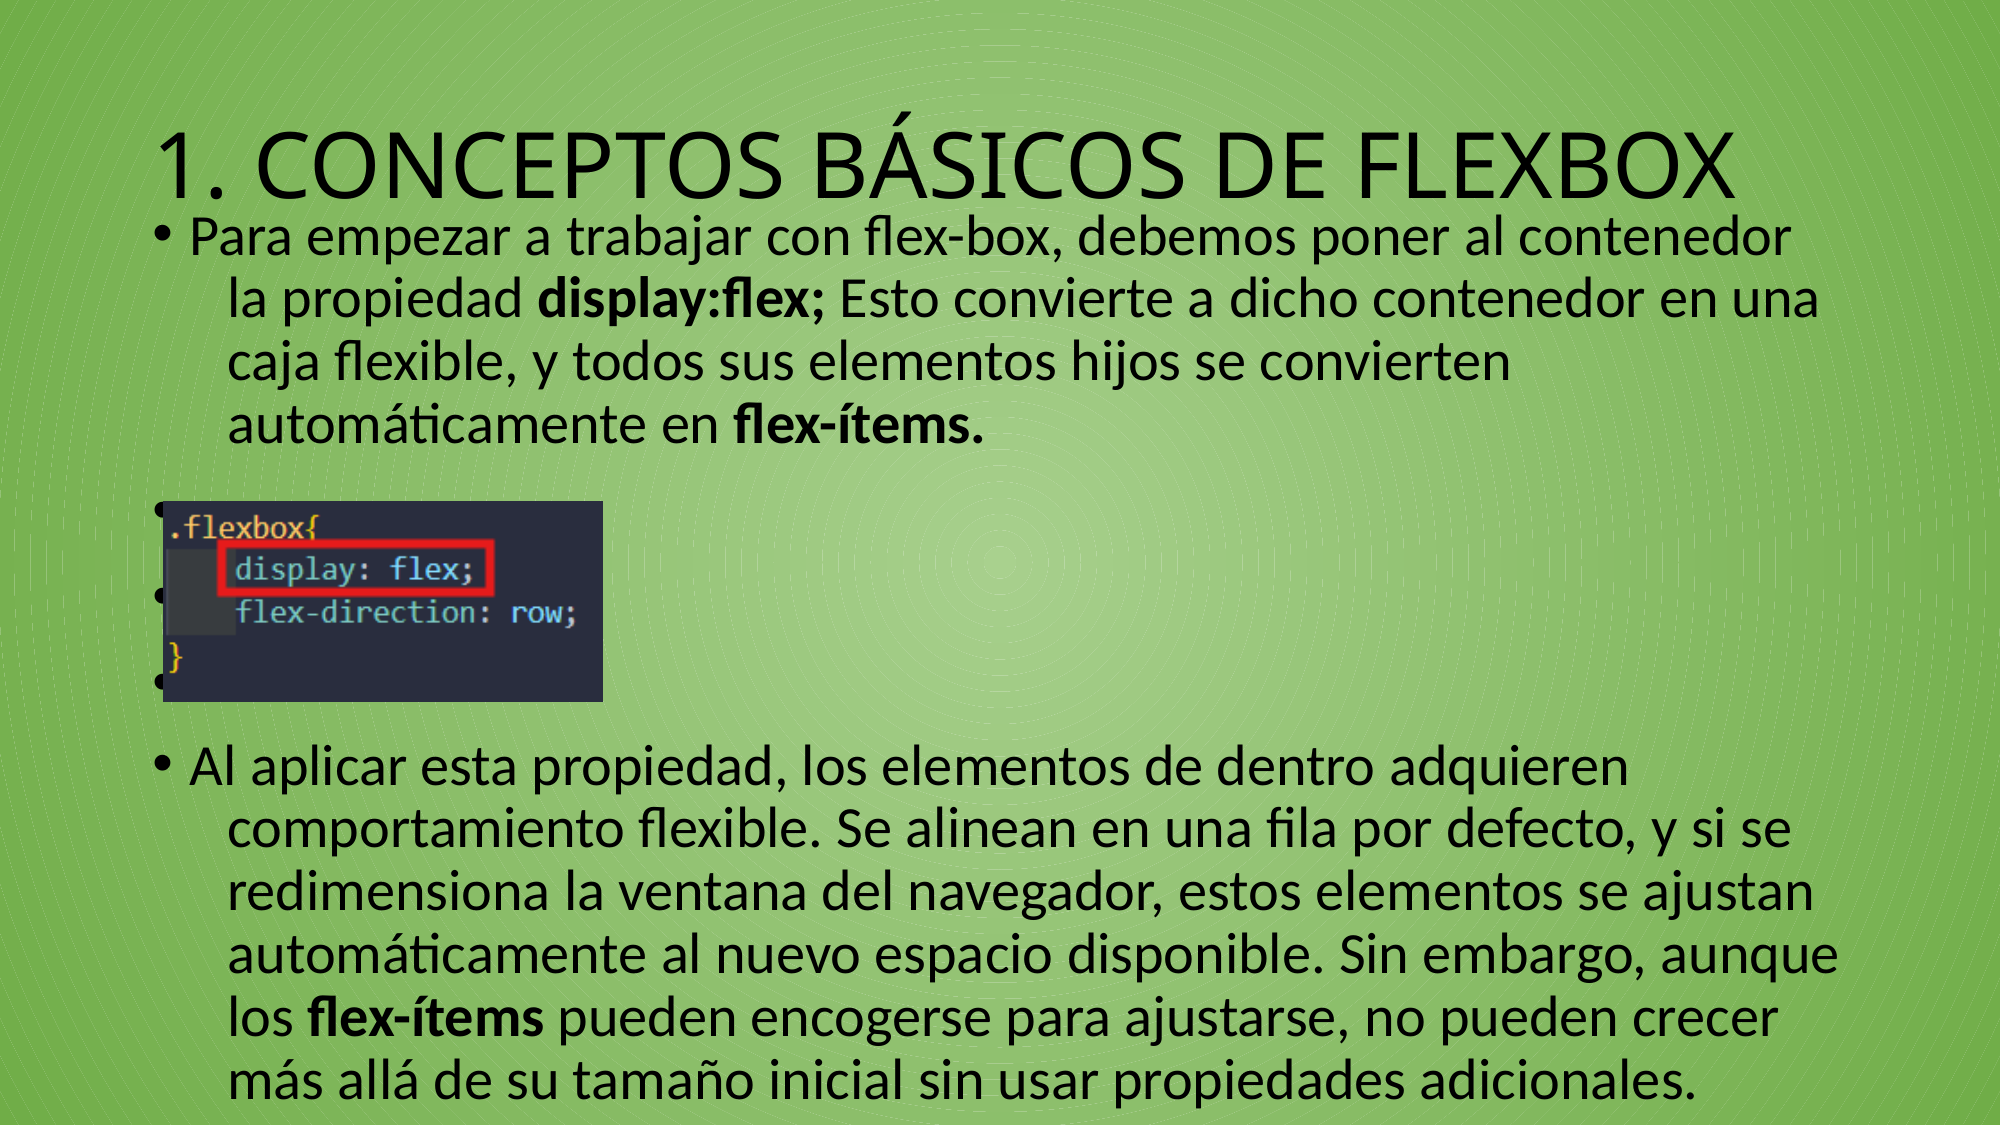

# 1. CONCEPTOS BÁSICOS DE FLEXBOX
Para empezar a trabajar con flex-box, debemos poner al contenedor la propiedad display:flex; Esto convierte a dicho contenedor en una caja flexible, y todos sus elementos hijos se convierten automáticamente en flex-ítems.
Al aplicar esta propiedad, los elementos de dentro adquieren comportamiento flexible. Se alinean en una fila por defecto, y si se redimensiona la ventana del navegador, estos elementos se ajustan automáticamente al nuevo espacio disponible. Sin embargo, aunque los flex-ítems pueden encogerse para ajustarse, no pueden crecer más allá de su tamaño inicial sin usar propiedades adicionales.